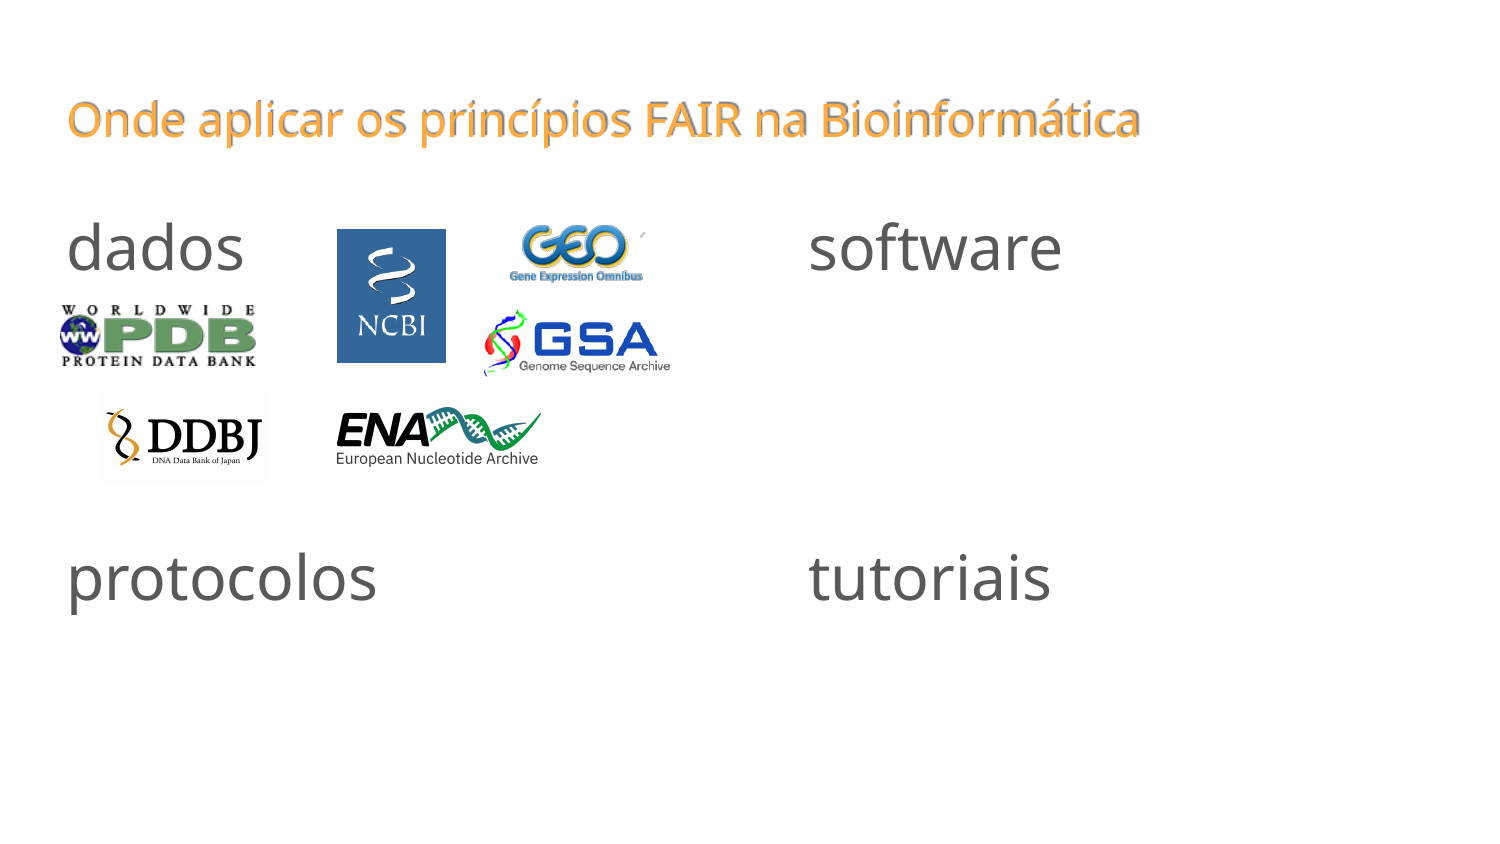

Onde aplicar os princípios FAIR na Bioinformática
# dados
protocolos
software
tutoriais